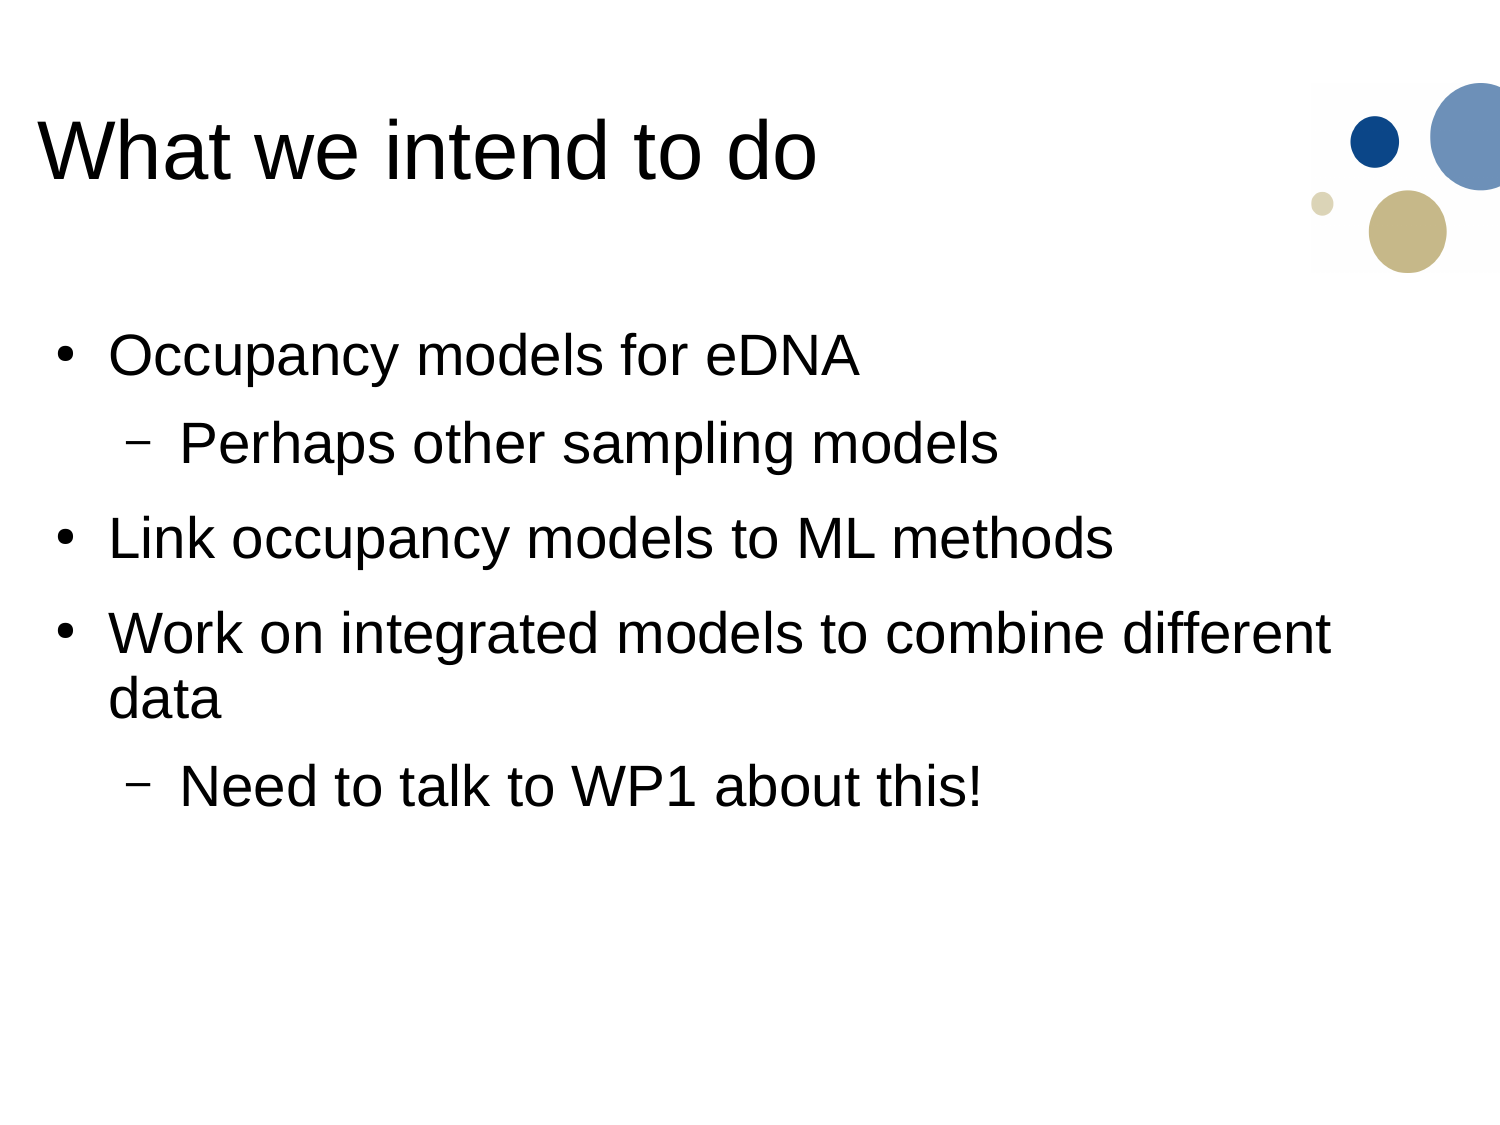

# What we intend to do
Occupancy models for eDNA
Perhaps other sampling models
Link occupancy models to ML methods
Work on integrated models to combine different data
Need to talk to WP1 about this!